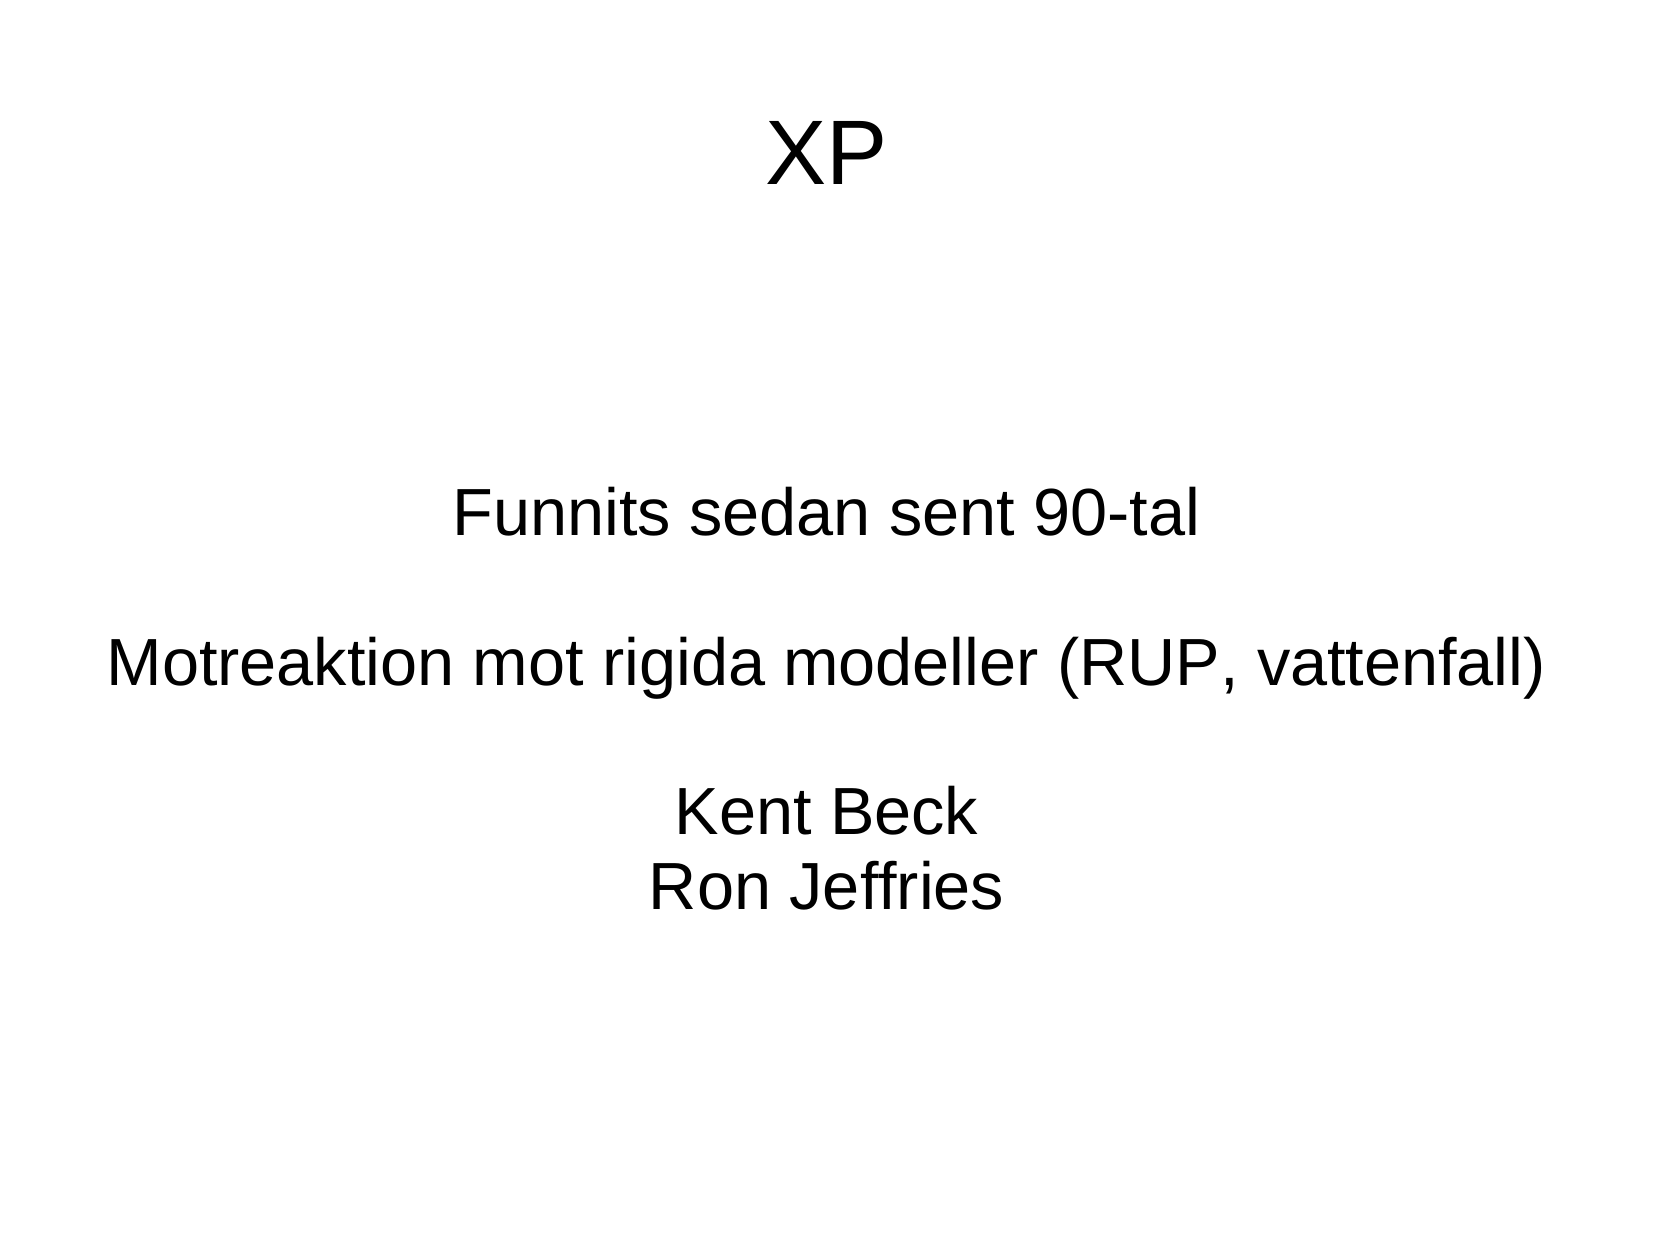

# XP
Funnits sedan sent 90-tal
Motreaktion mot rigida modeller (RUP, vattenfall)
Kent Beck
Ron Jeffries